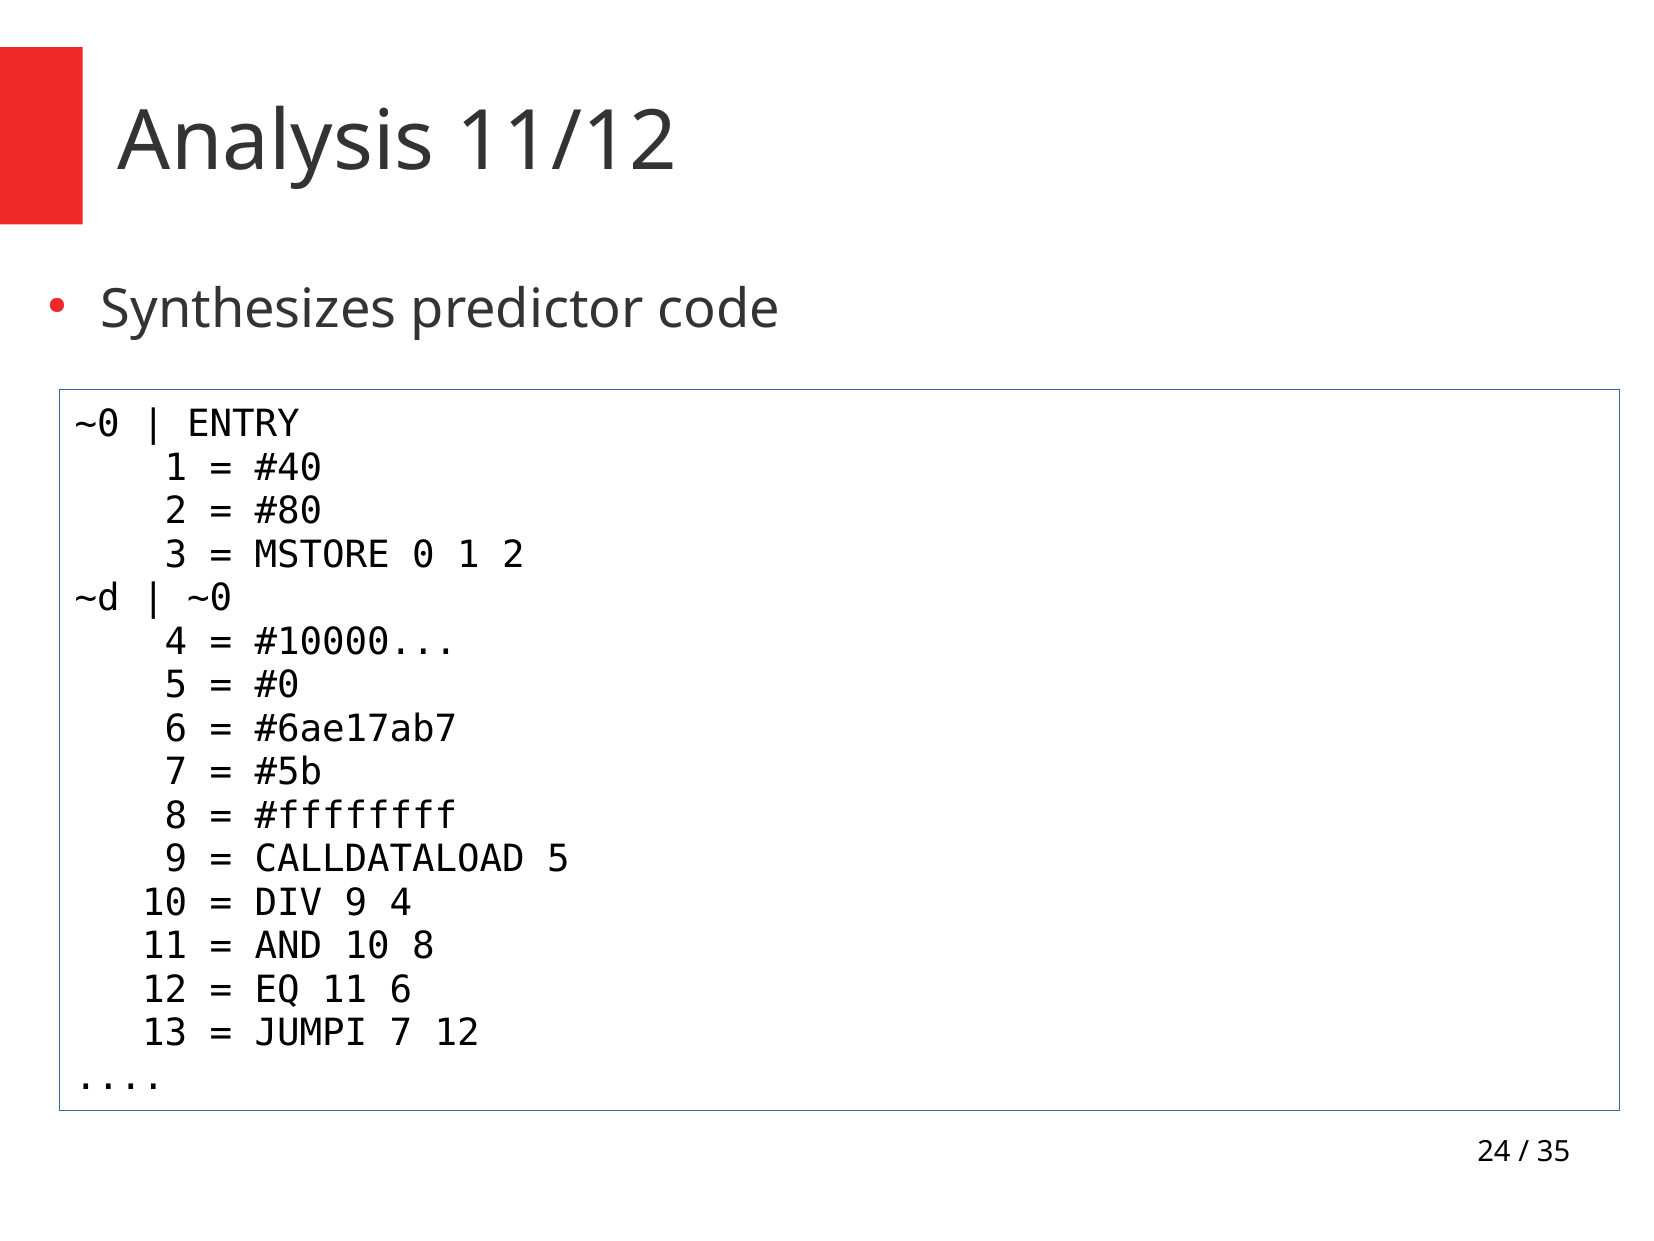

# Analysis 11/12
Synthesizes predictor code
~0 | ENTRY
 1 = #40
 2 = #80
 3 = MSTORE 0 1 2
~d | ~0
 4 = #10000...
 5 = #0
 6 = #6ae17ab7
 7 = #5b
 8 = #ffffffff
 9 = CALLDATALOAD 5
 10 = DIV 9 4
 11 = AND 10 8
 12 = EQ 11 6
 13 = JUMPI 7 12
....
24